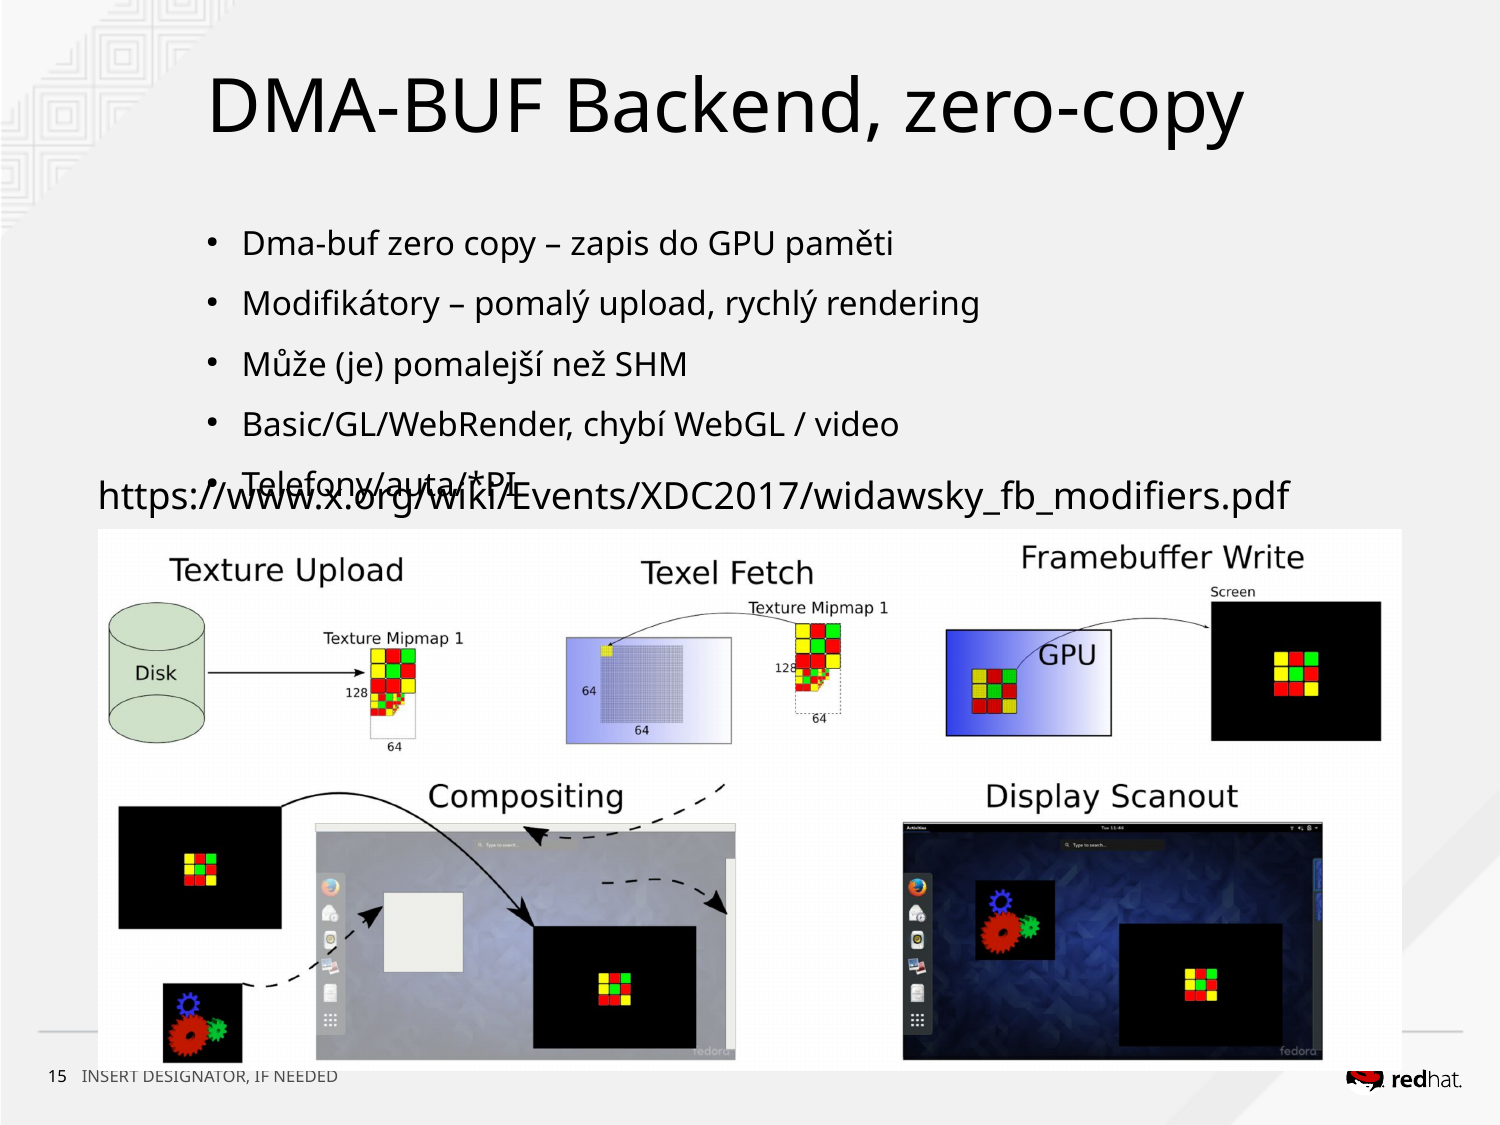

# DMA-BUF Backend, zero-copy
Dma-buf zero copy – zapis do GPU paměti
Modifikátory – pomalý upload, rychlý rendering
Může (je) pomalejší než SHM
Basic/GL/WebRender, chybí WebGL / video
Telefony/auta/*PI
https://www.x.org/wiki/Events/XDC2017/widawsky_fb_modifiers.pdf
15
INSERT DESIGNATOR, IF NEEDED